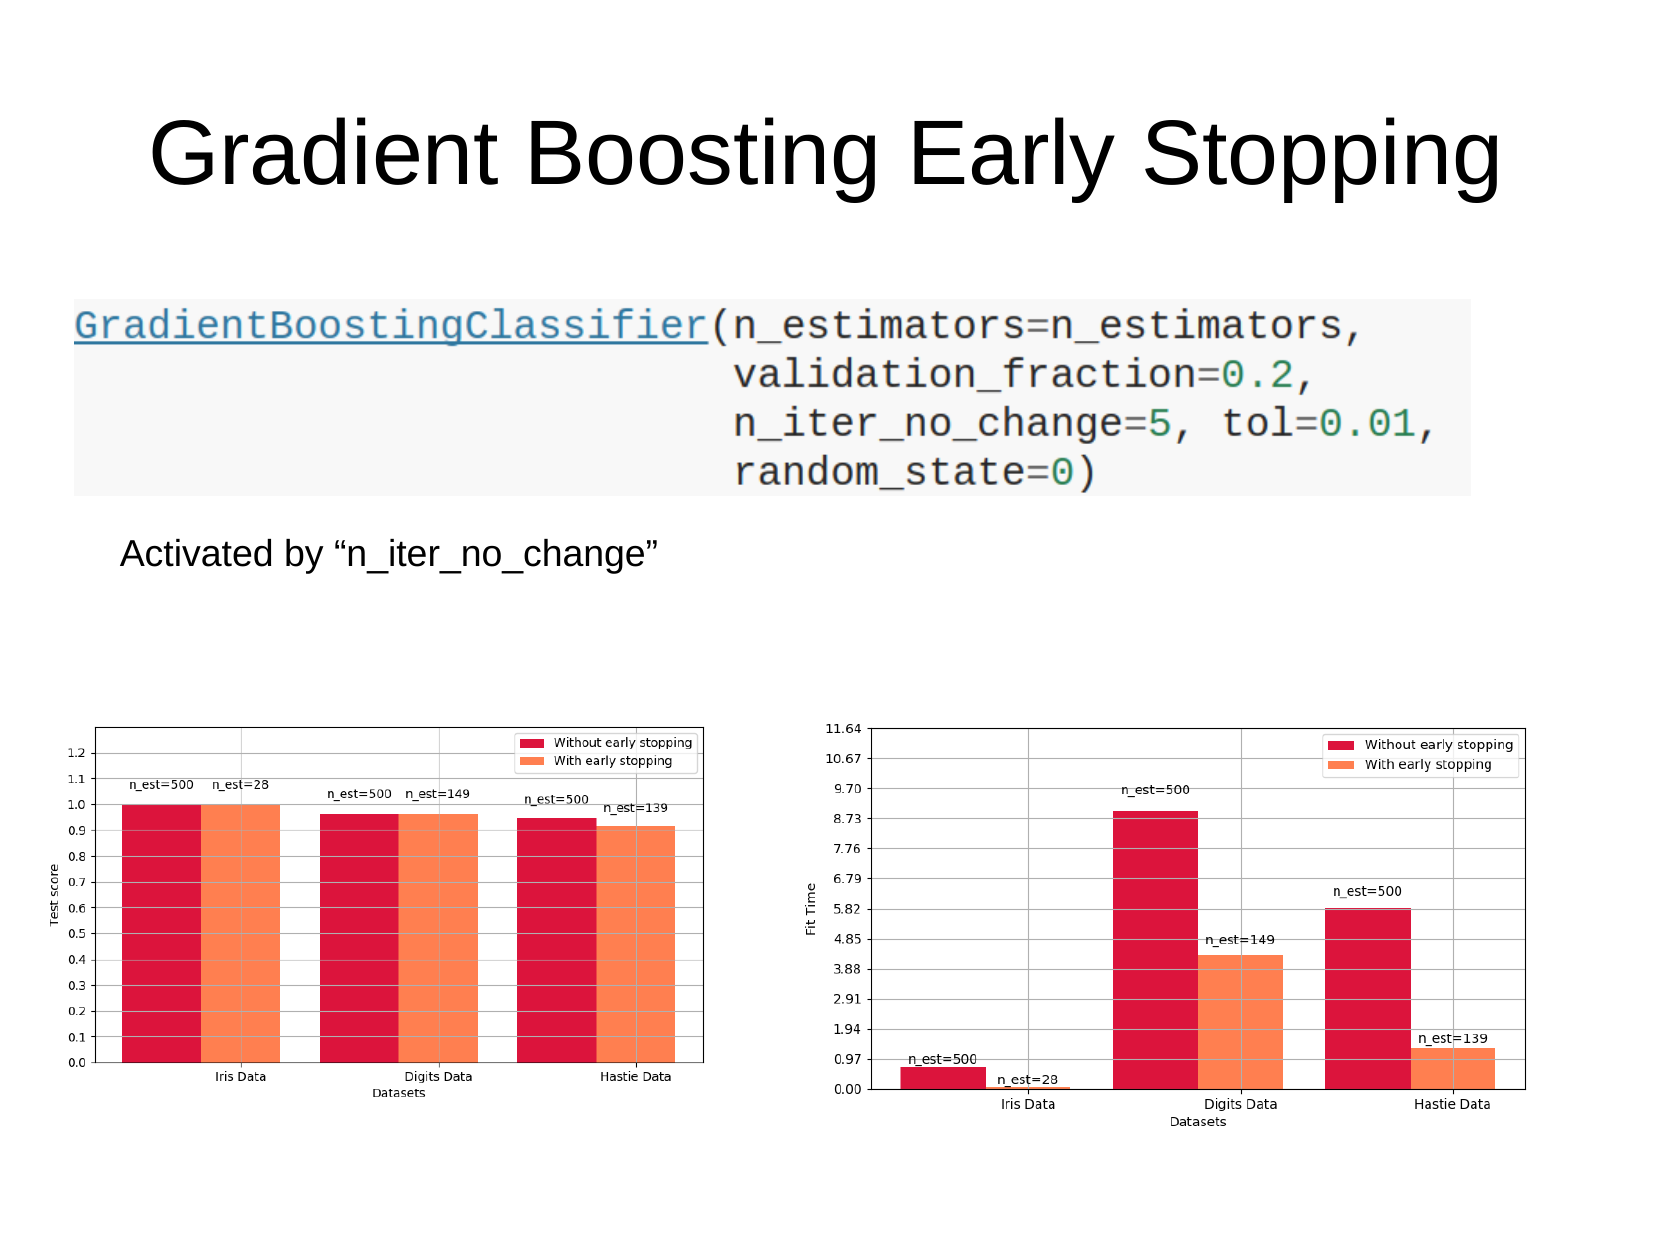

# Gradient Boosting Early Stopping
Activated by “n_iter_no_change”